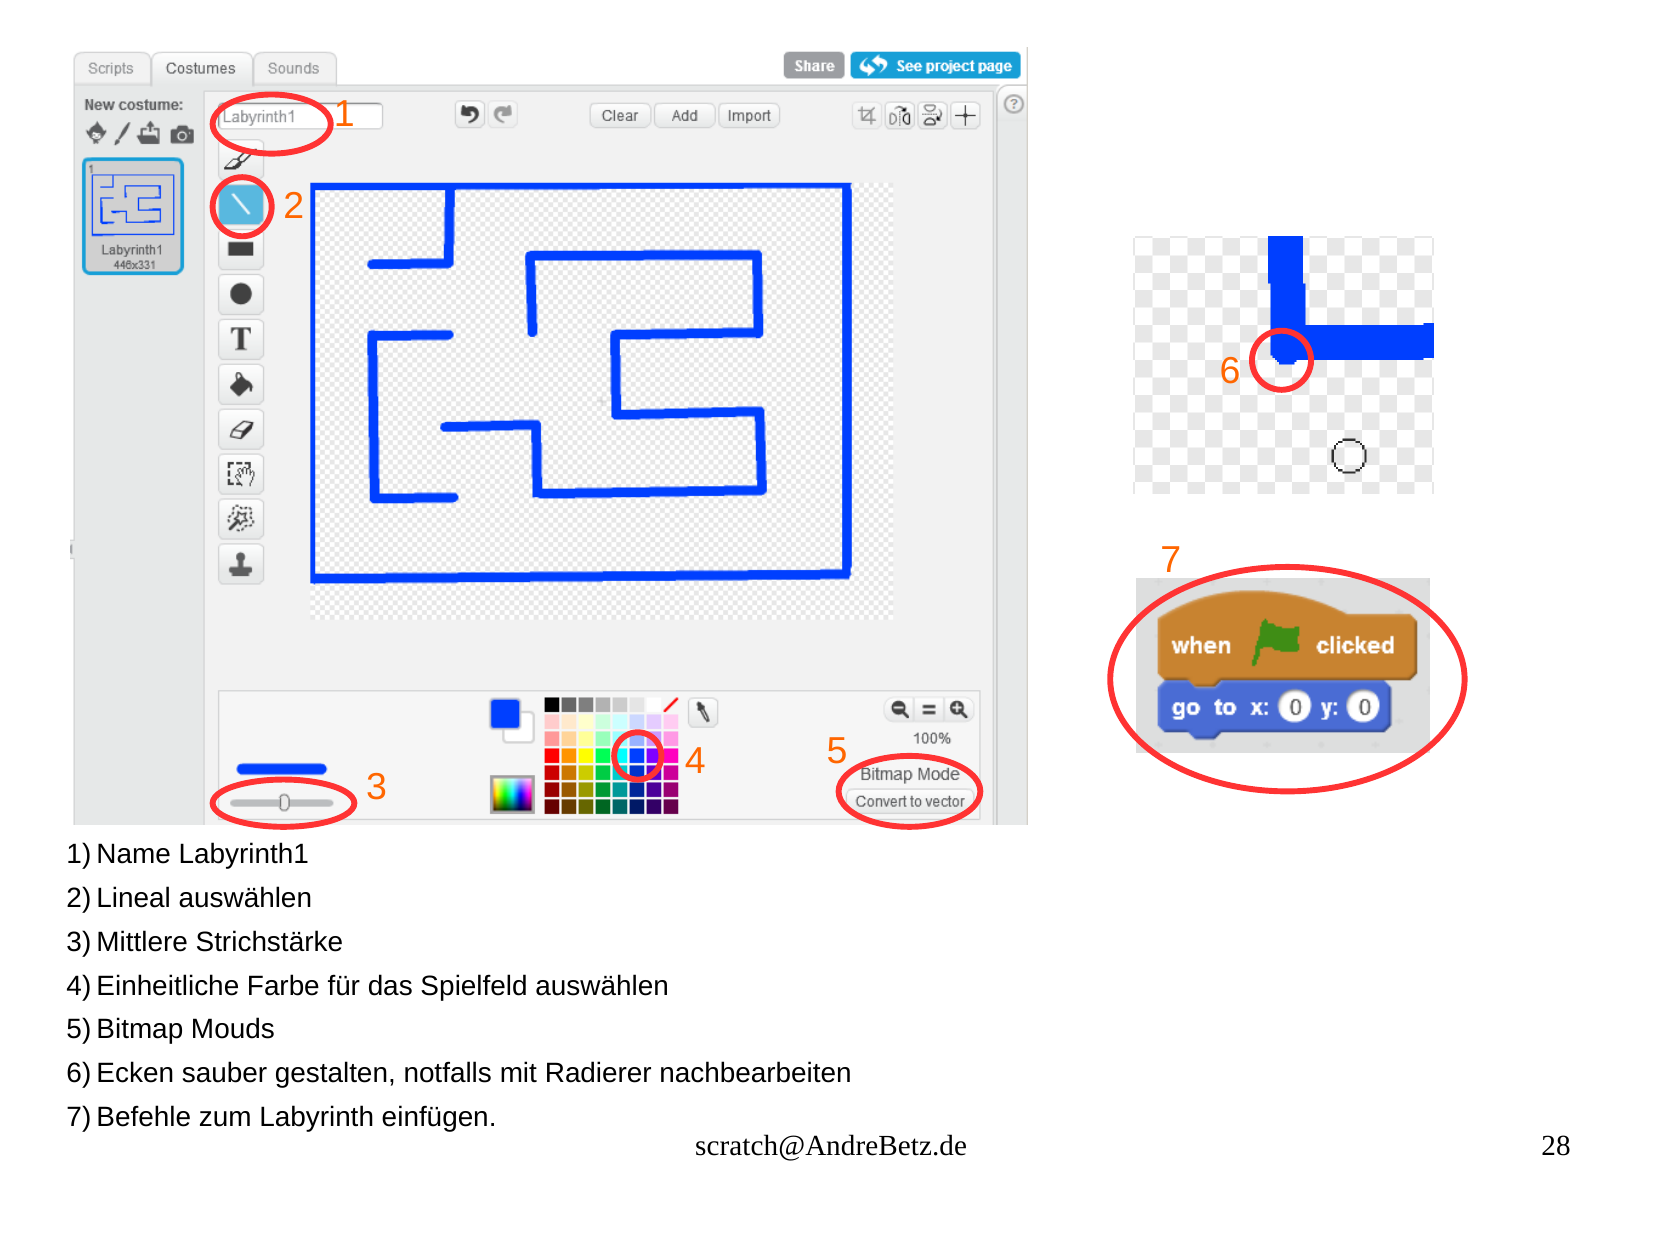

1
2
6
7
5
4
3
# Name Labyrinth1
 Lineal auswählen
 Mittlere Strichstärke
 Einheitliche Farbe für das Spielfeld auswählen
 Bitmap Mouds
 Ecken sauber gestalten, notfalls mit Radierer nachbearbeiten
 Befehle zum Labyrinth einfügen.
 scratch@AndreBetz.de
28